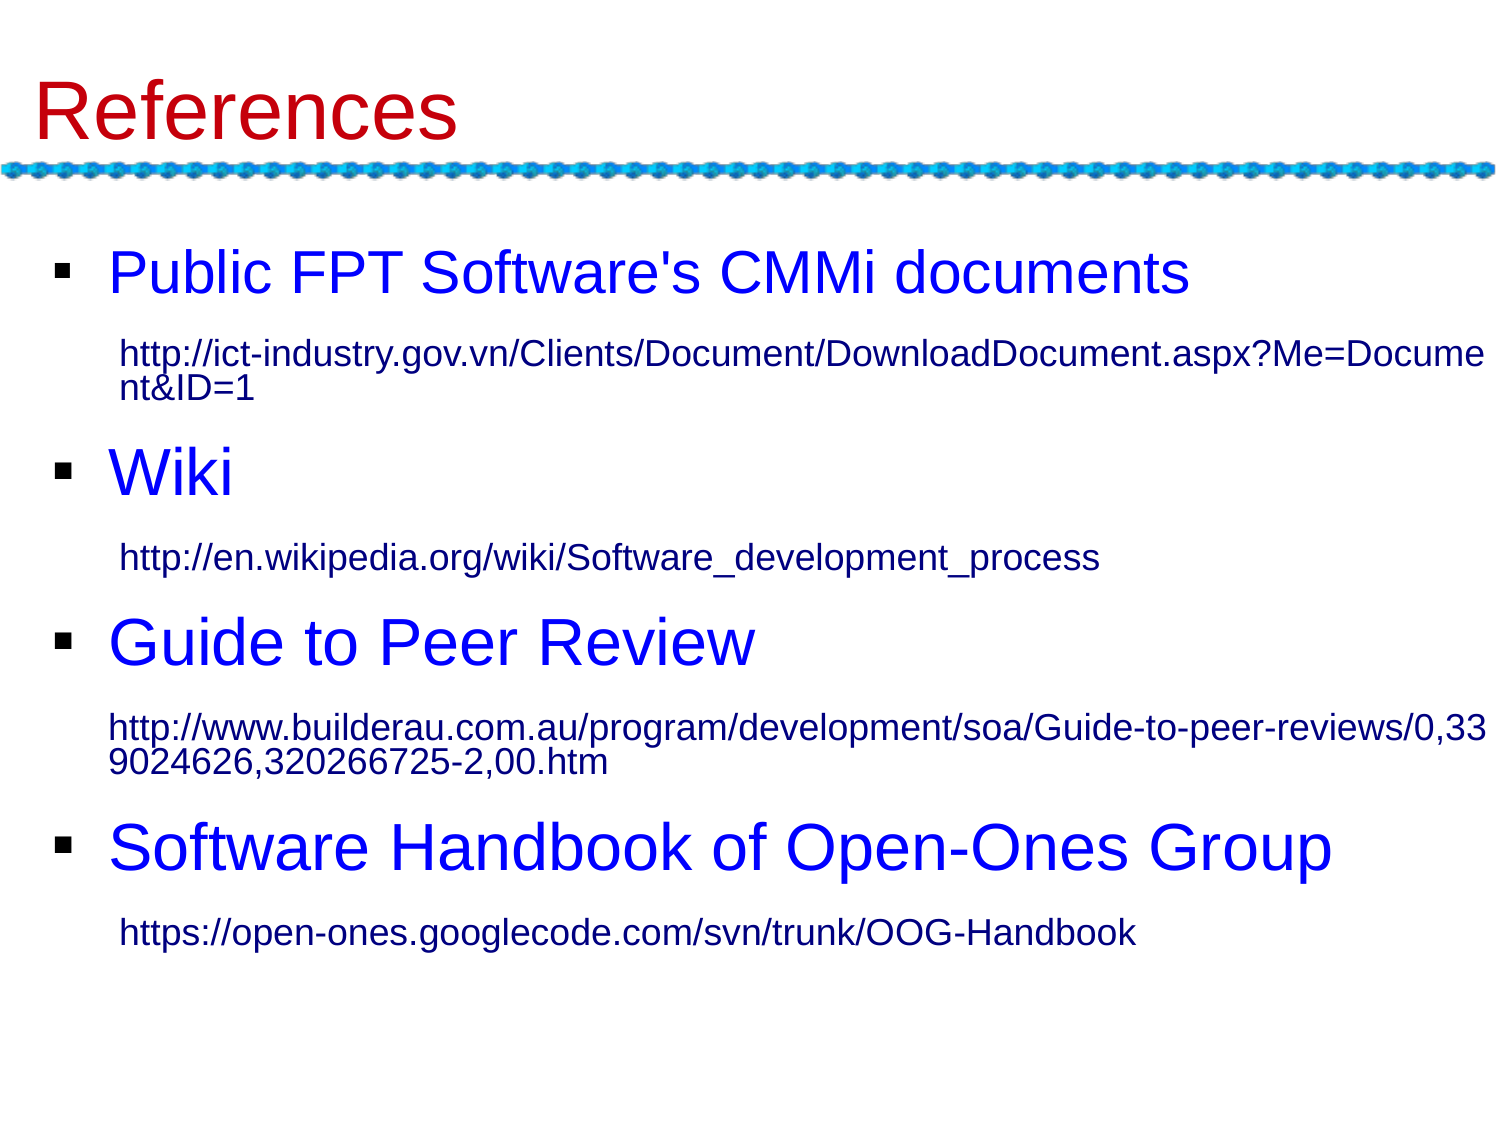

# References
Public FPT Software's CMMi documents
http://ict-industry.gov.vn/Clients/Document/DownloadDocument.aspx?Me=Document&ID=1
Wiki
http://en.wikipedia.org/wiki/Software_development_process
Guide to Peer Review
http://www.builderau.com.au/program/development/soa/Guide-to-peer-reviews/0,339024626,320266725-2,00.htm
Software Handbook of Open-Ones Group
https://open-ones.googlecode.com/svn/trunk/OOG-Handbook